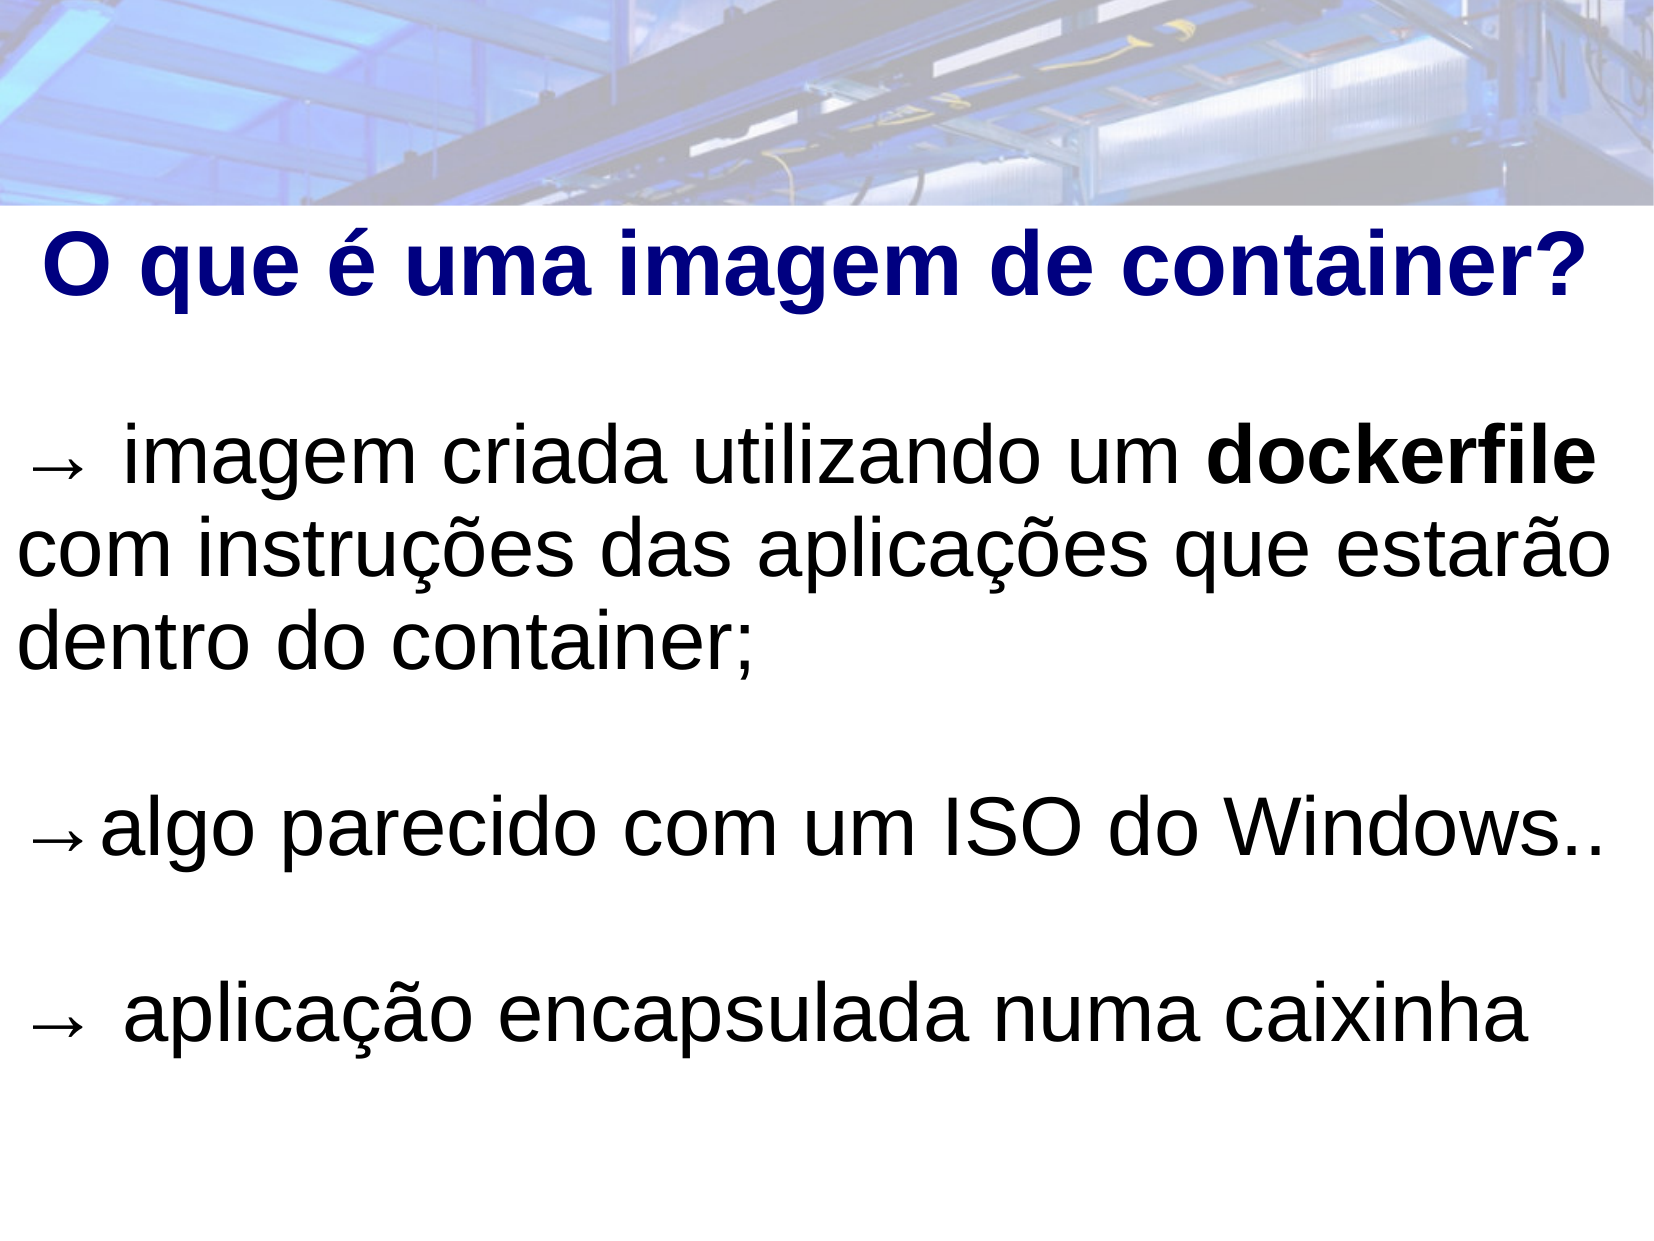

O que é uma imagem de container?
→ imagem criada utilizando um dockerfile com instruções das aplicações que estarão dentro do container;
→algo parecido com um ISO do Windows..
→ aplicação encapsulada numa caixinha